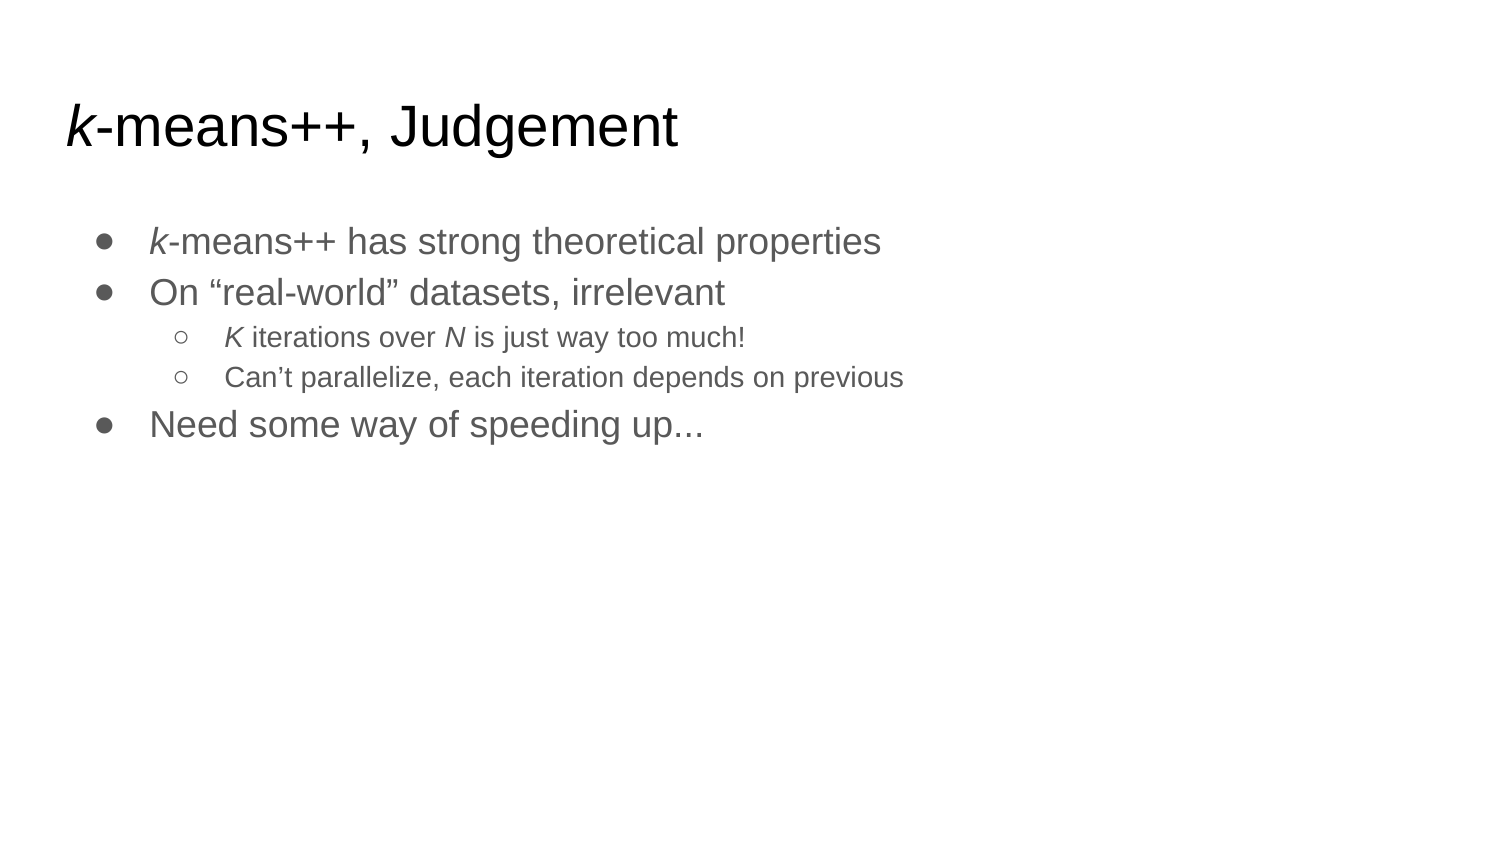

# k-means++, Judgement
k-means++ has strong theoretical properties
On “real-world” datasets, irrelevant
K iterations over N is just way too much!
Can’t parallelize, each iteration depends on previous
Need some way of speeding up...